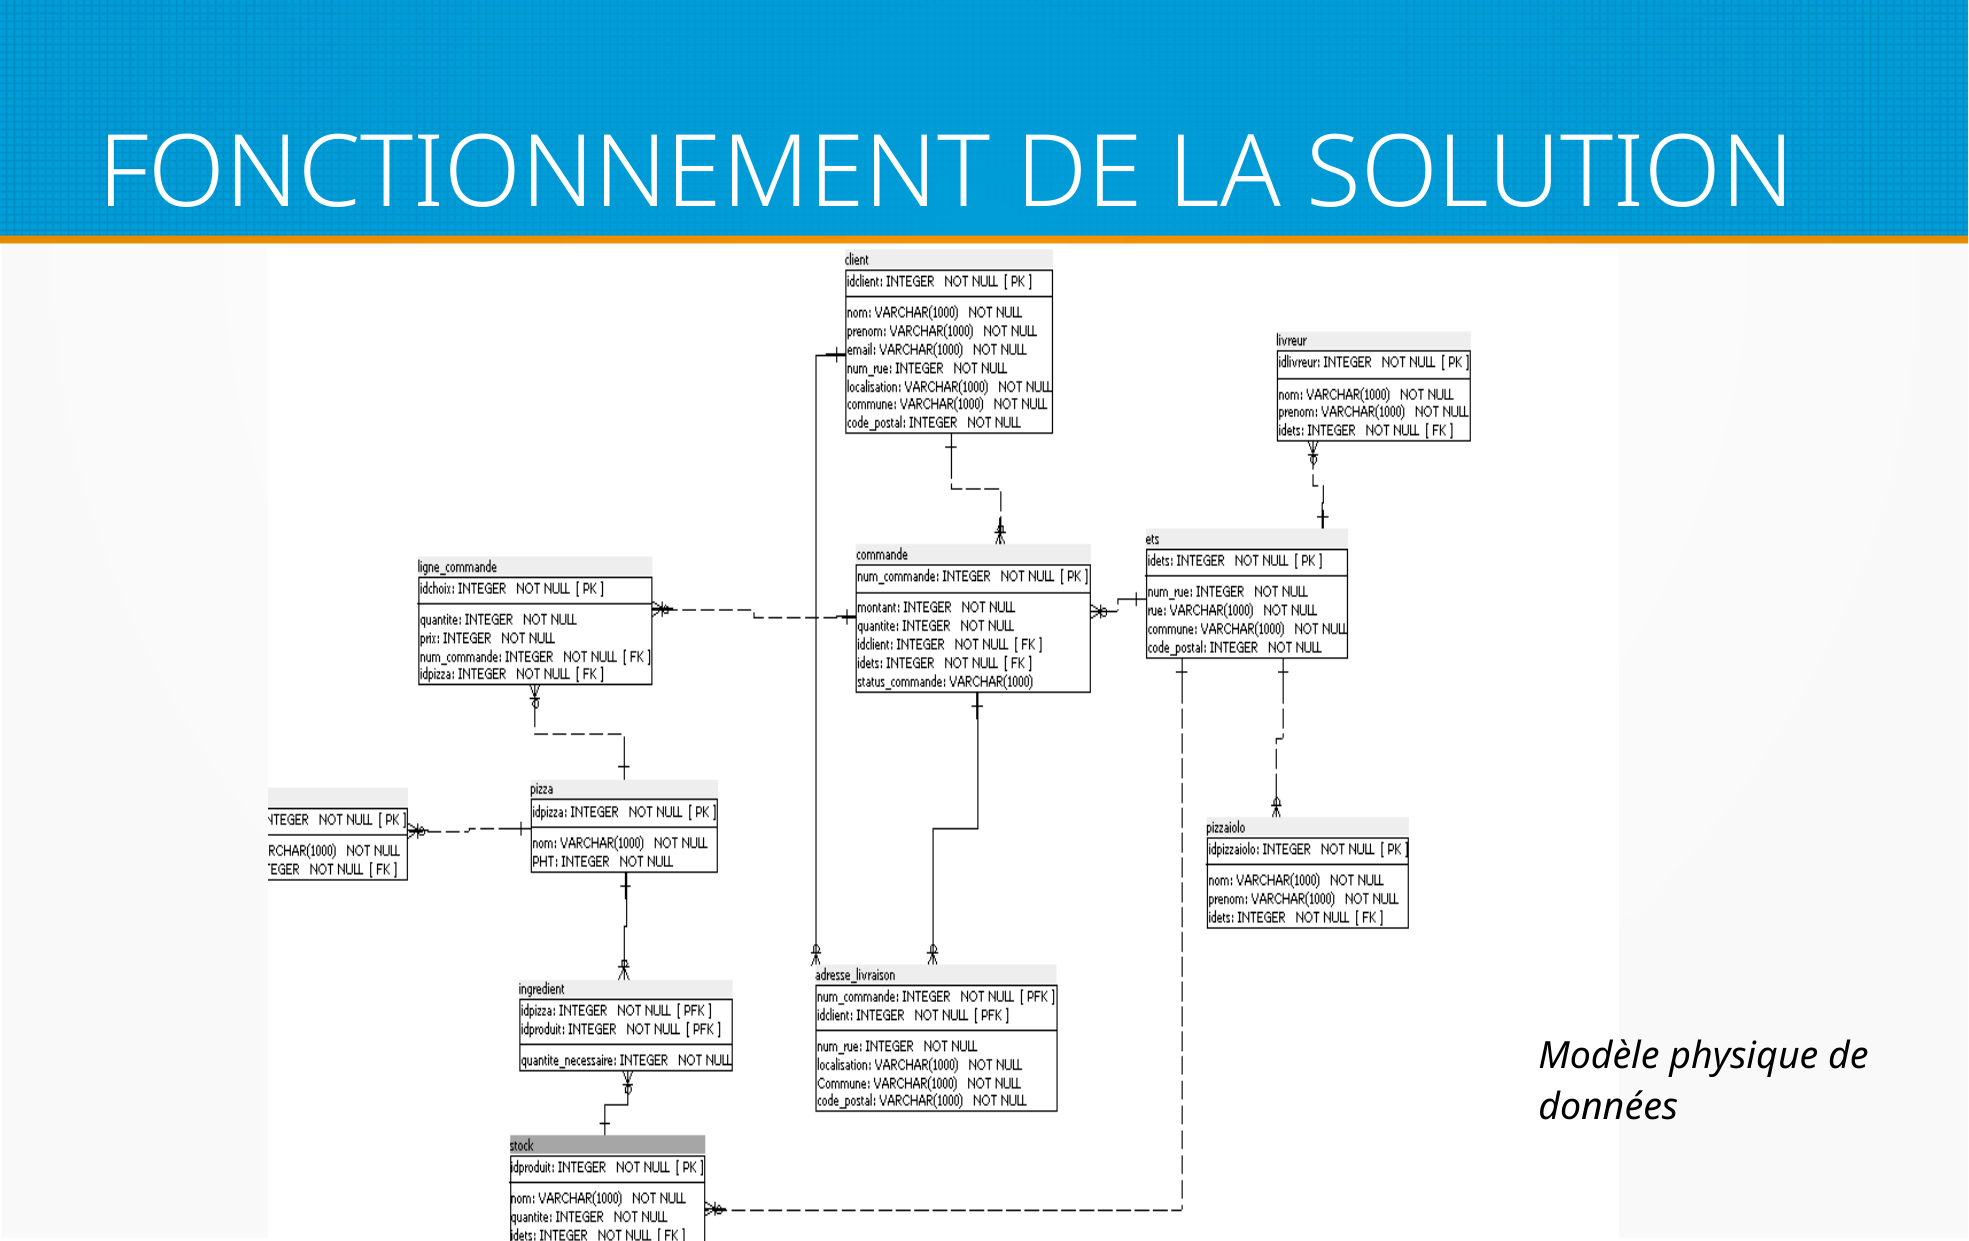

FONCTIONNEMENT DE LA SOLUTION
Modèle physique de données